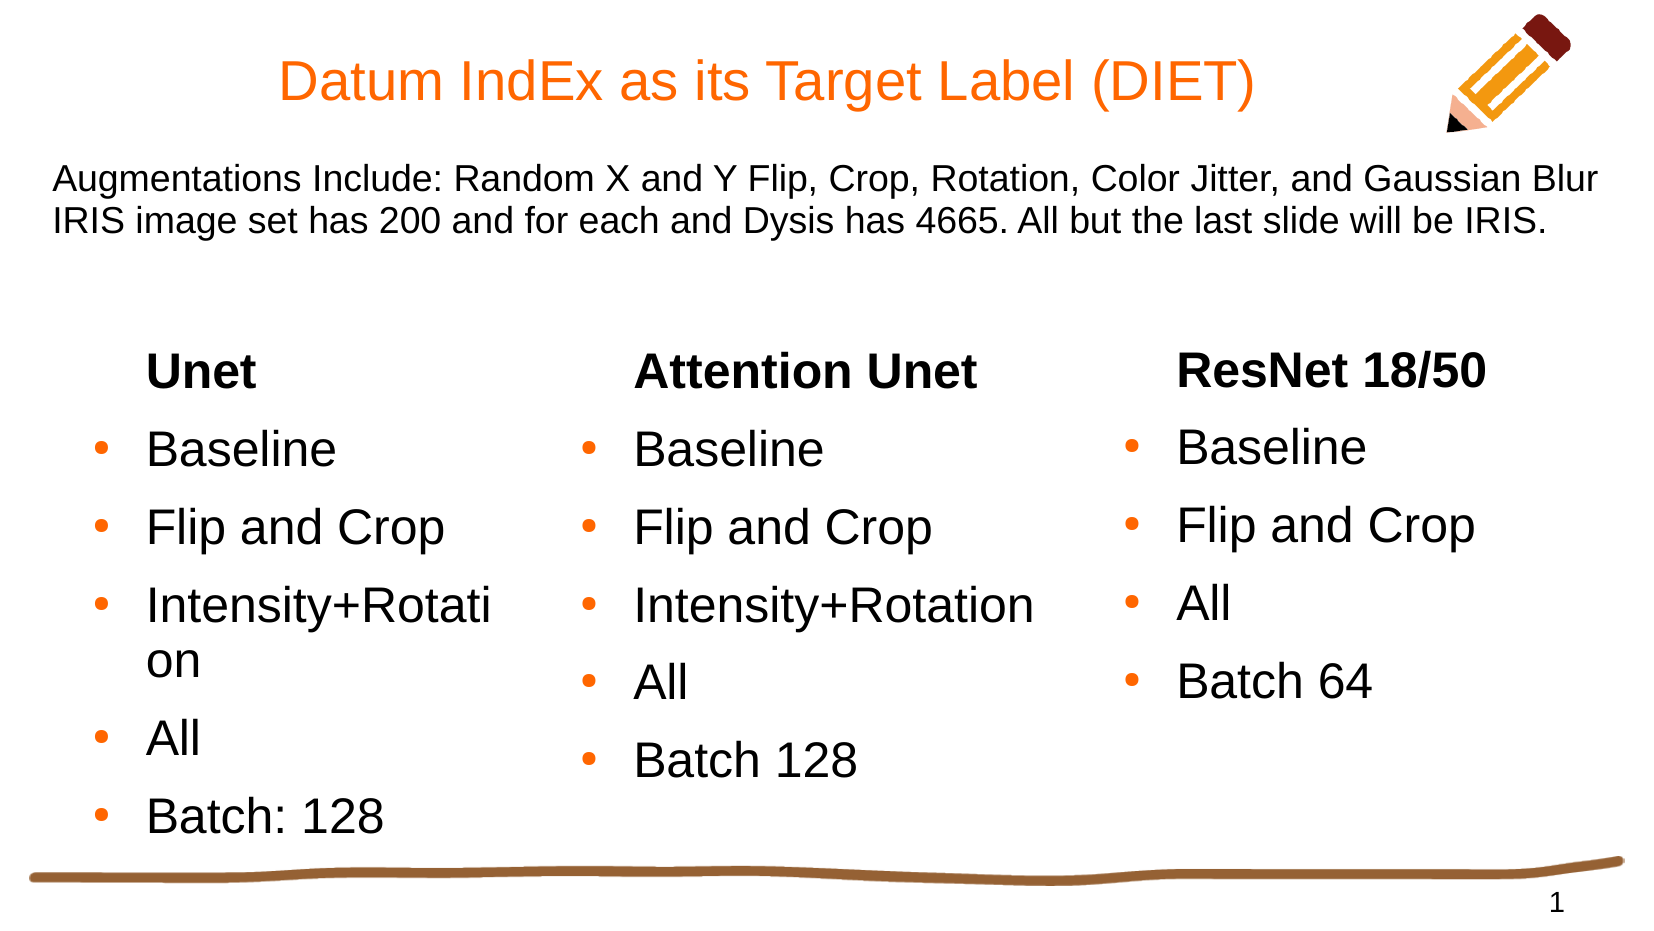

# Datum IndEx as its Target Label (DIET)
Augmentations Include: Random X and Y Flip, Crop, Rotation, Color Jitter, and Gaussian Blur
IRIS image set has 200 and for each and Dysis has 4665. All but the last slide will be IRIS.
ResNet 18/50
Baseline
Flip and Crop
All
Batch 64
Unet
Baseline
Flip and Crop
Intensity+Rotation
All
Batch: 128
Attention Unet
Baseline
Flip and Crop
Intensity+Rotation
All
Batch 128
1